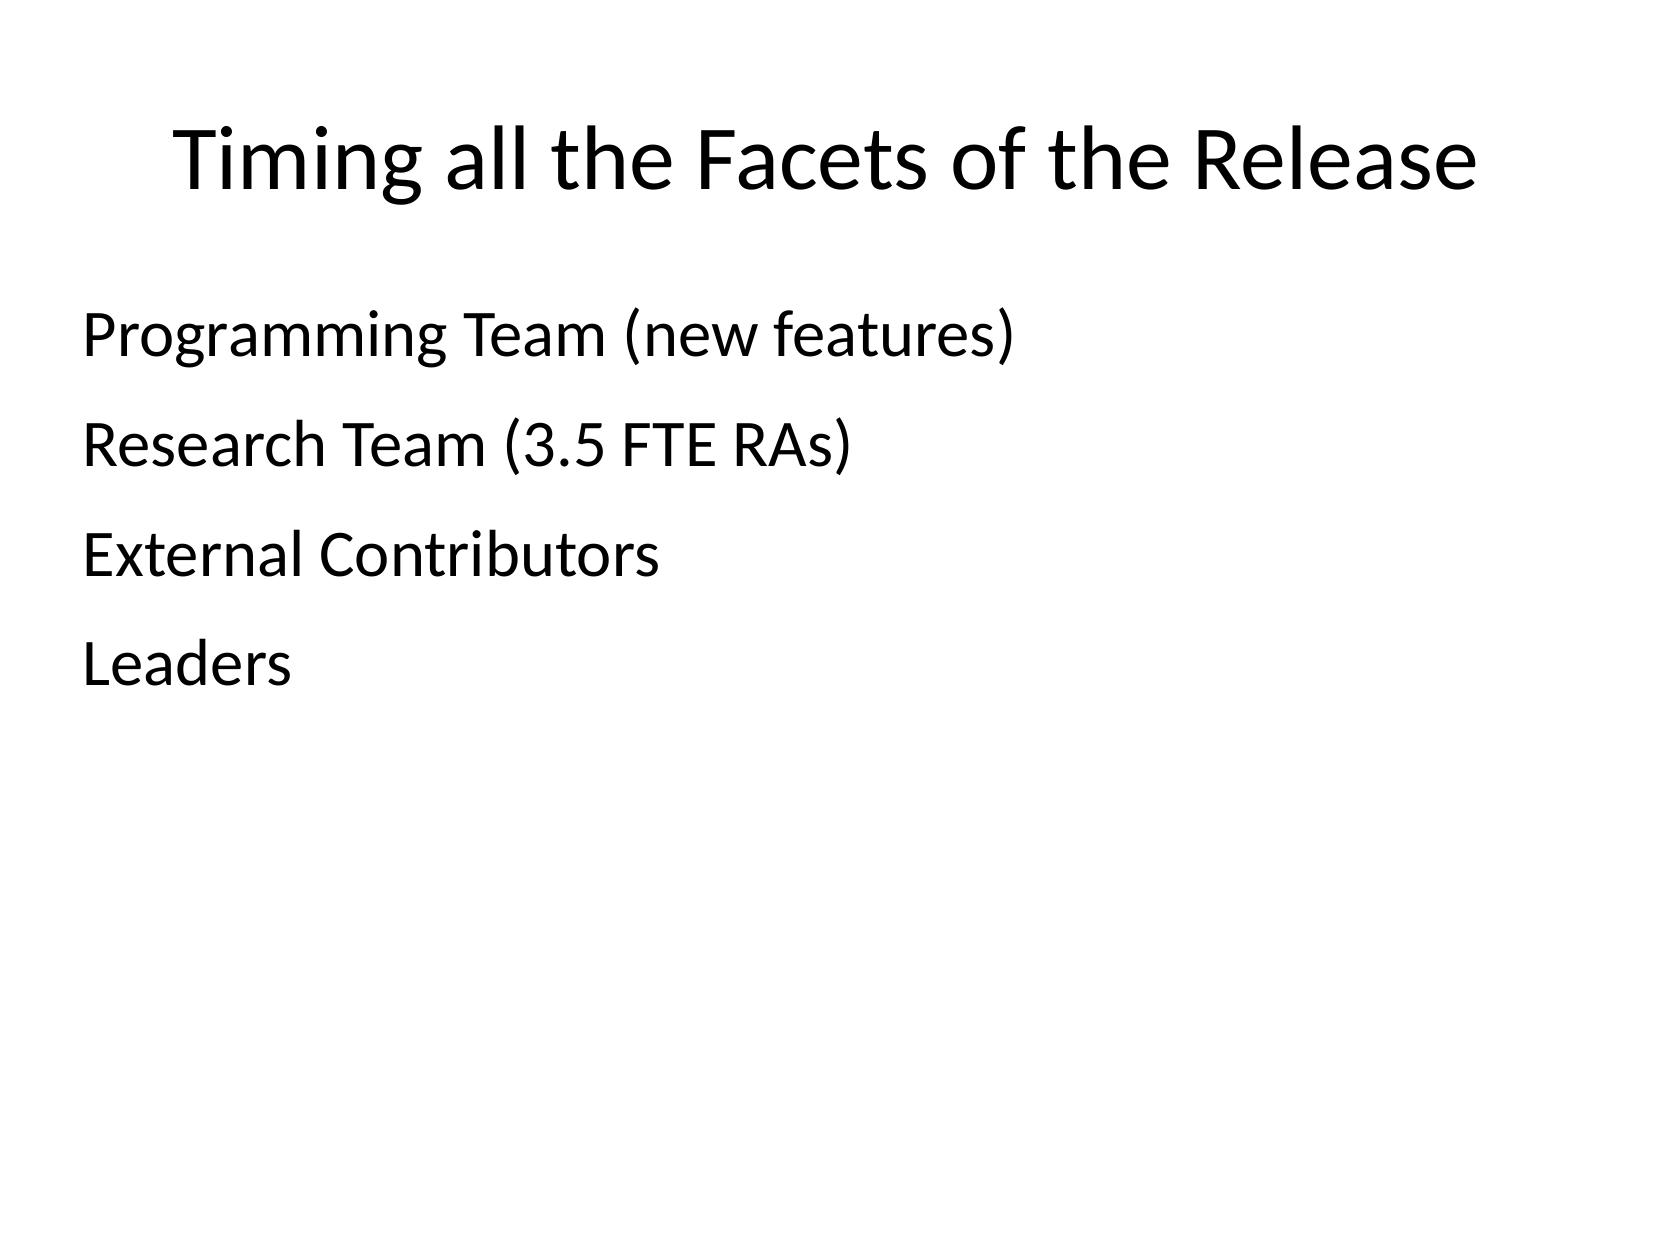

# Timing all the Facets of the Release
Programming Team (new features)
Research Team (3.5 FTE RAs)
External Contributors
Leaders